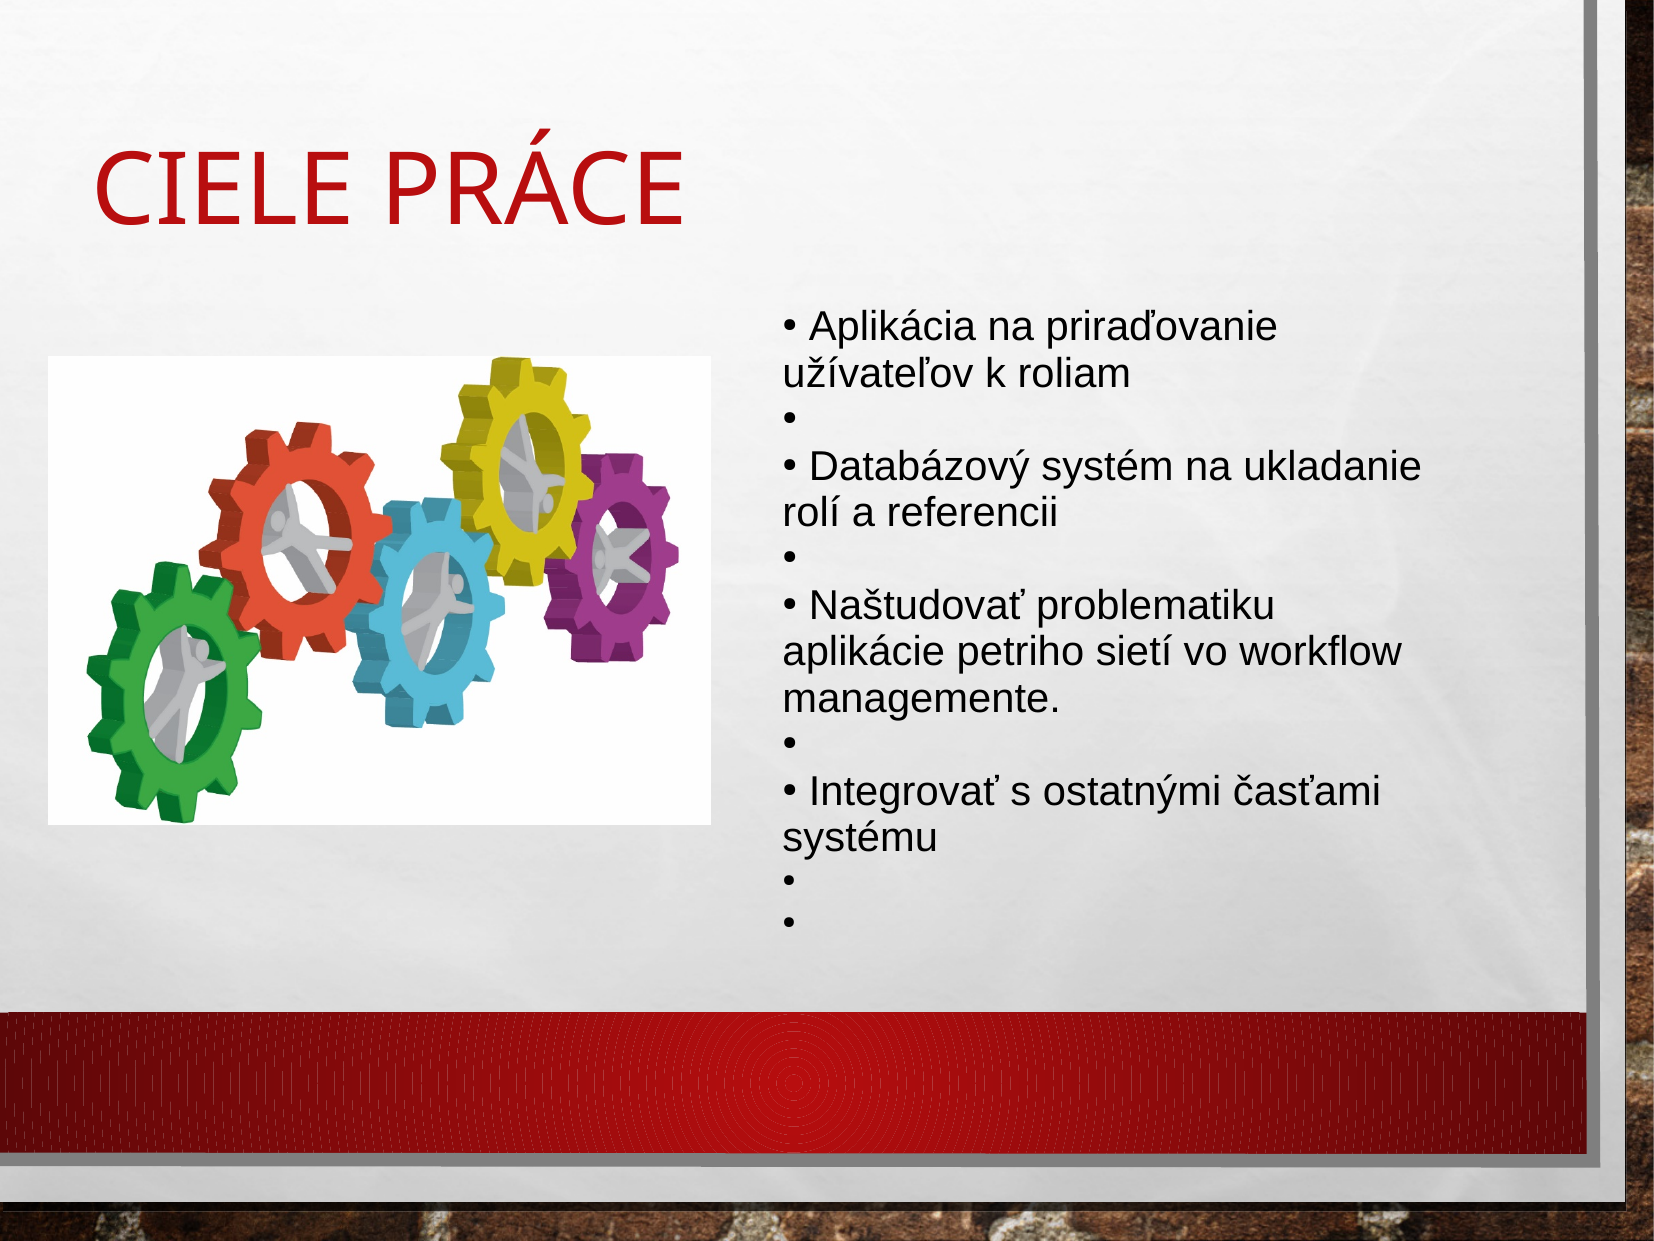

# Ciele práce
 Aplikácia na priraďovanie užívateľov k roliam
 Databázový systém na ukladanie rolí a referencii
 Naštudovať problematiku aplikácie petriho sietí vo workflow managemente.
 Integrovať s ostatnými časťami systému